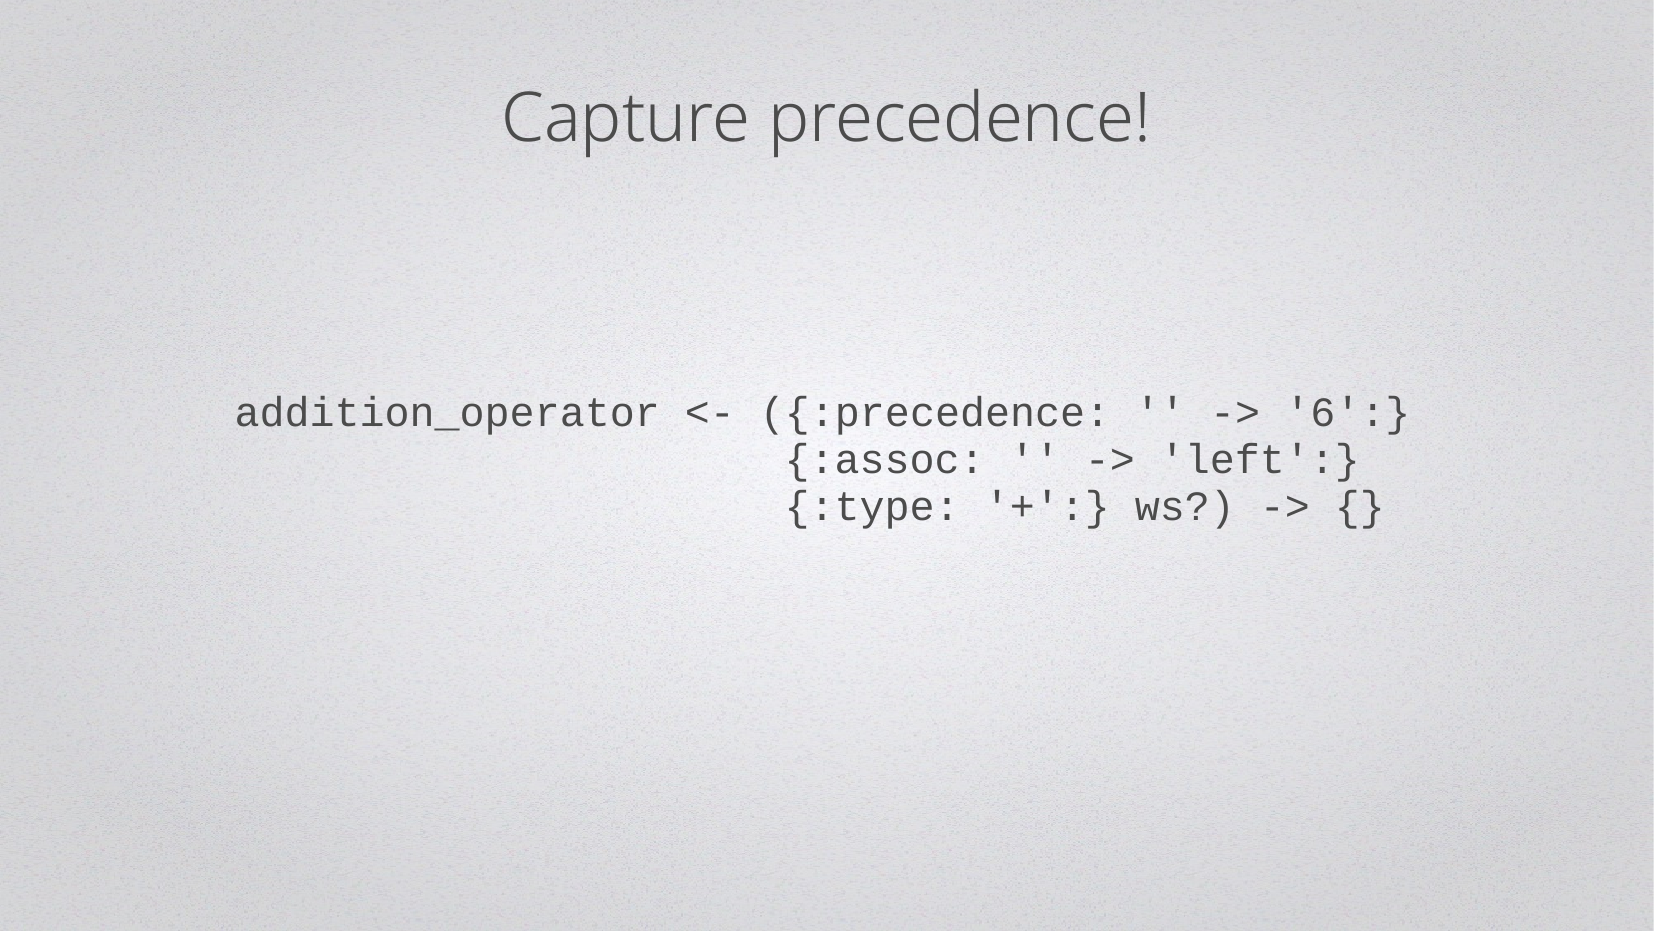

# Capture precedence!
addition_operator <- ({:precedence: '' -> '6':}
 {:assoc: '' -> 'left':}
 {:type: '+':} ws?) -> {}